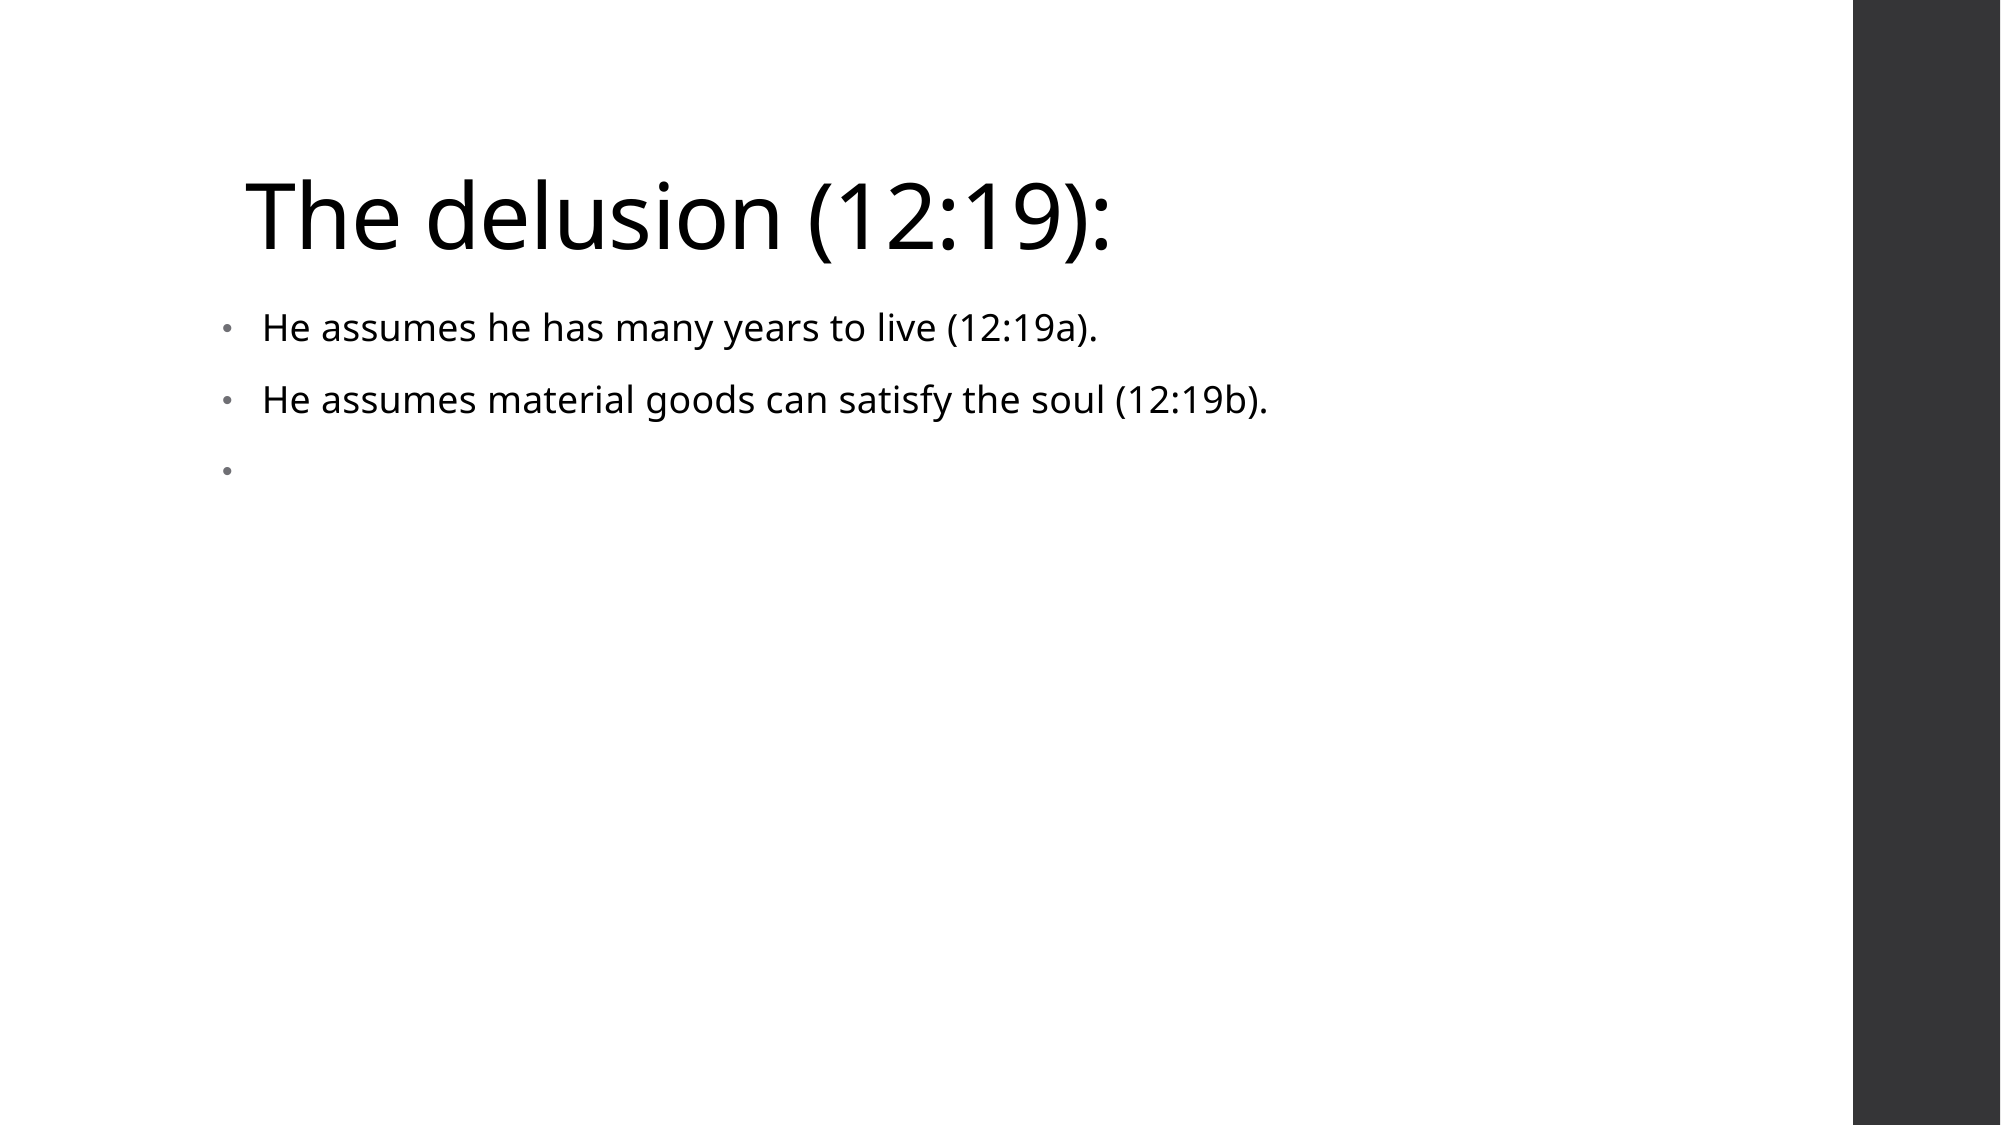

# The delusion (12:19):
 He assumes he has many years to live (12:19a).
 He assumes material goods can satisfy the soul (12:19b).